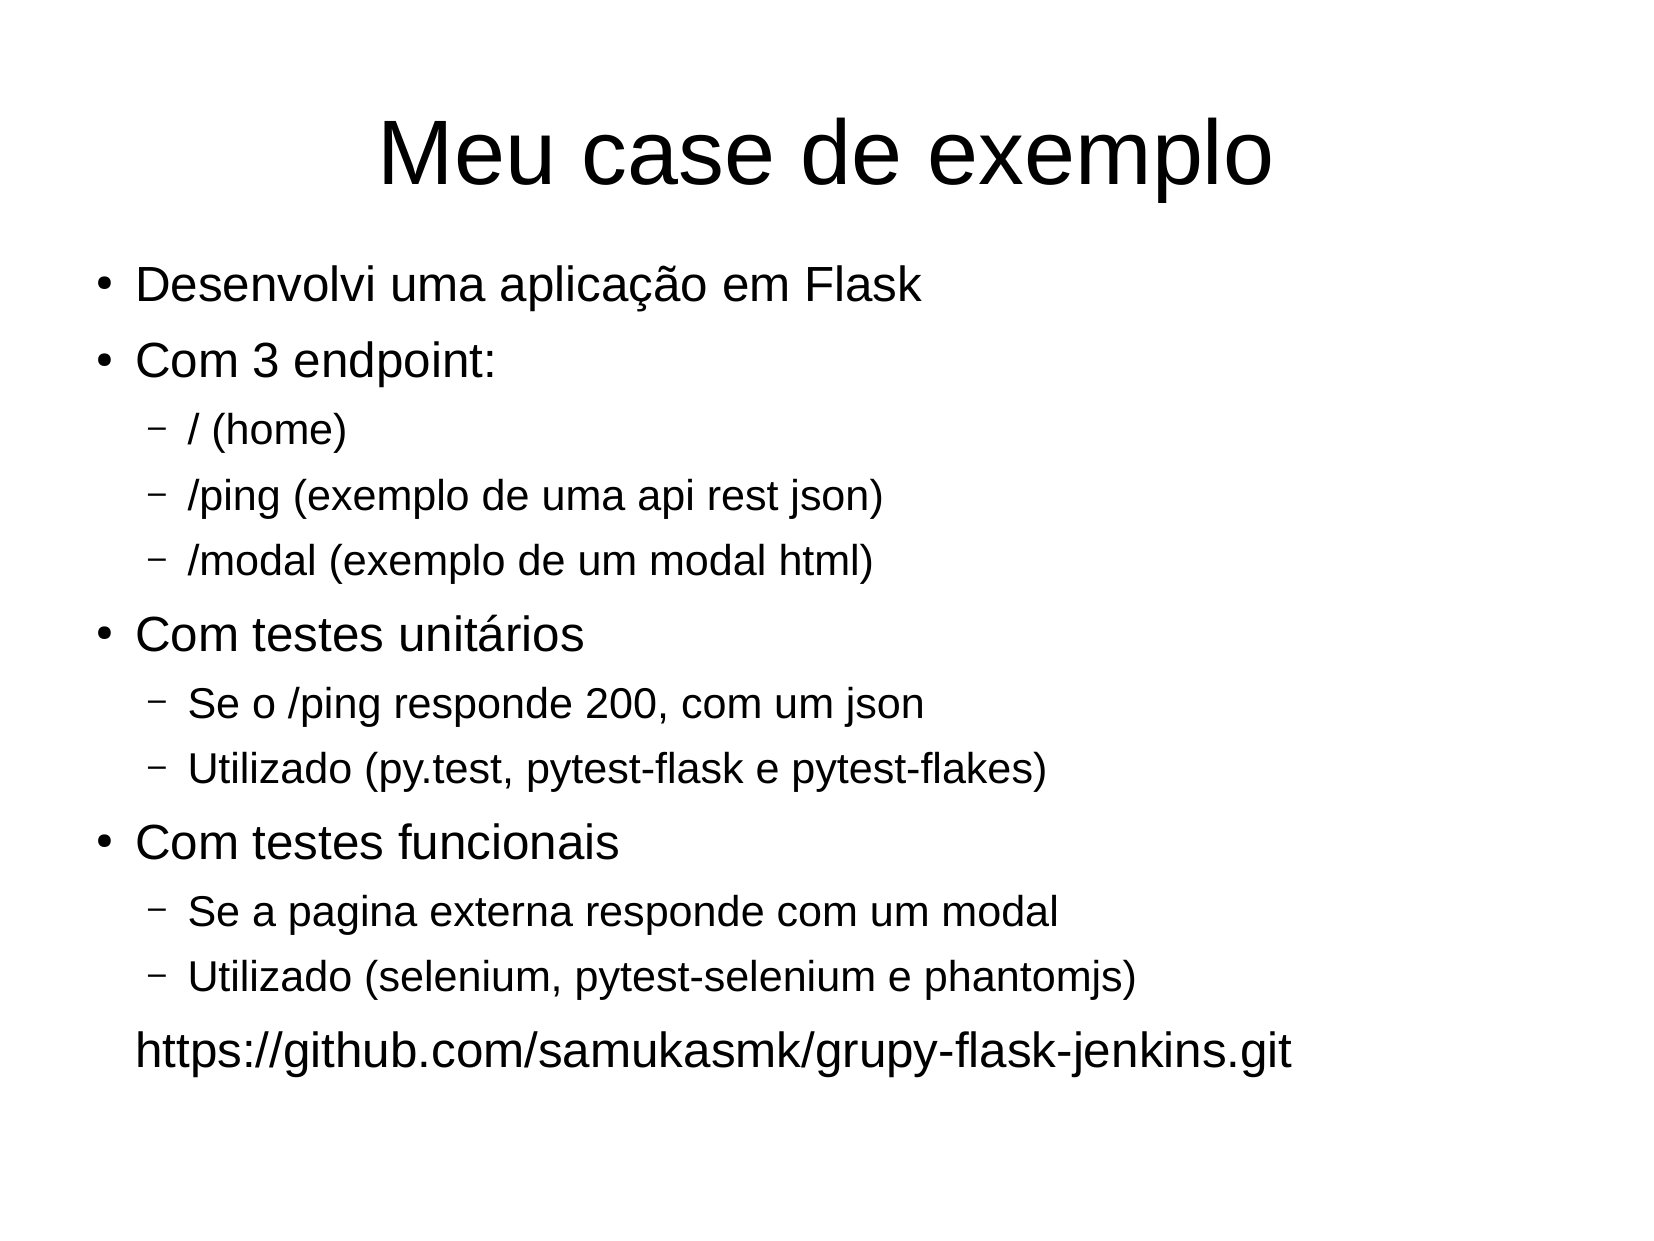

# Meu case de exemplo
Desenvolvi uma aplicação em Flask
Com 3 endpoint:
/ (home)
/ping (exemplo de uma api rest json)
/modal (exemplo de um modal html)
Com testes unitários
Se o /ping responde 200, com um json
Utilizado (py.test, pytest-flask e pytest-flakes)
Com testes funcionais
Se a pagina externa responde com um modal
Utilizado (selenium, pytest-selenium e phantomjs)
https://github.com/samukasmk/grupy-flask-jenkins.git